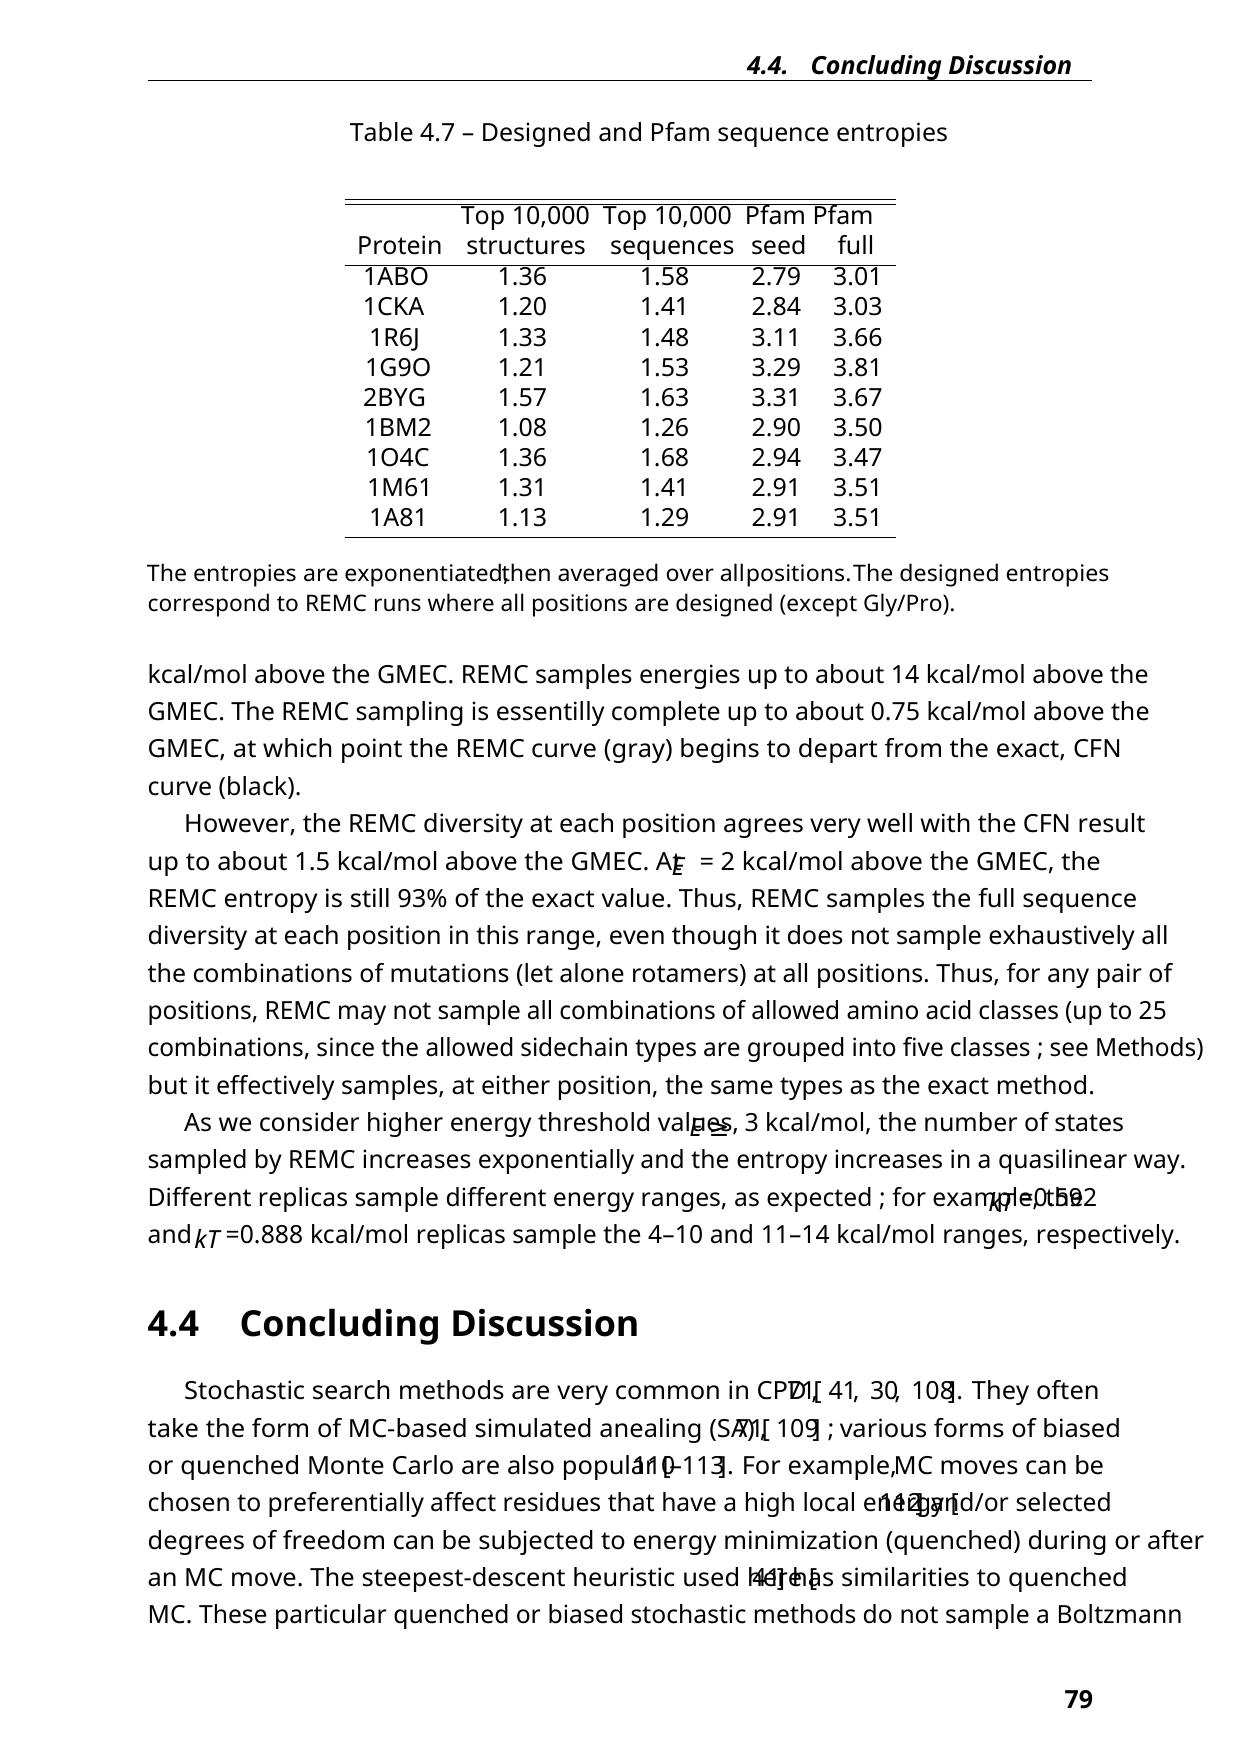

4.4.
Concluding Discussion
Table 4.7 – Designed and Pfam sequence entropies
Top 10,000
Top 10,000
Pfam Pfam
Protein
structures
sequences
seed
full
1ABO
1.36
1.58
2.79
3.01
1CKA
1.20
1.41
2.84
3.03
1R6J
1.33
1.48
3.11
3.66
1G9O
1.21
1.53
3.29
3.81
2BYG
1.57
1.63
3.31
3.67
1BM2
1.08
1.26
2.90
3.50
1O4C
1.36
1.68
2.94
3.47
1M61
1.31
1.41
2.91
3.51
1A81
1.13
1.29
2.91
3.51
The entropies are exponentiated,
then averaged over all
positions.
The designed entropies
correspond to REMC runs where all positions are designed (except Gly/Pro).
kcal/mol above the GMEC. REMC samples energies up to about 14 kcal/mol above the
GMEC. The REMC sampling is essentilly complete up to about 0.75 kcal/mol above the
GMEC, at which point the REMC curve (gray) begins to depart from the exact, CFN
curve (black).
However, the REMC diversity at each position agrees very well with the CFN result
up to about 1.5 kcal/mol above the GMEC. At
= 2 kcal/mol above the GMEC, the
E
REMC entropy is still 93% of the exact value. Thus, REMC samples the full sequence
diversity at each position in this range, even though it does not sample exhaustively all
the combinations of mutations (let alone rotamers) at all positions. Thus, for any pair of
positions, REMC may not sample all combinations of allowed amino acid classes (up to 25
combinations, since the allowed sidechain types are grouped into five classes ; see Methods)
but it effectively samples, at either position, the same types as the exact method.
As we consider higher energy threshold values,
3 kcal/mol, the number of states
E ≥
sampled by REMC increases exponentially and the entropy increases in a quasilinear way.
Different replicas sample different energy ranges, as expected ; for example, the
=0.592
kT
and
=0.888 kcal/mol replicas sample the 4–10 and 11–14 kcal/mol ranges, respectively.
kT
4.4
Concluding Discussion
Stochastic search methods are very common in CPD [
71
,
41
,
30
,
108
].
They often
take the form of MC-based simulated anealing (SA) [
71
,
109
] ;
various forms of biased
or quenched Monte Carlo are also popular [
110
–
113
].
For example,
MC moves can be
chosen to preferentially affect residues that have a high local energy [
112
] and/or selected
degrees of freedom can be subjected to energy minimization (quenched) during or after
an MC move. The steepest-descent heuristic used here [
41
] has similarities to quenched
MC. These particular quenched or biased stochastic methods do not sample a Boltzmann
79